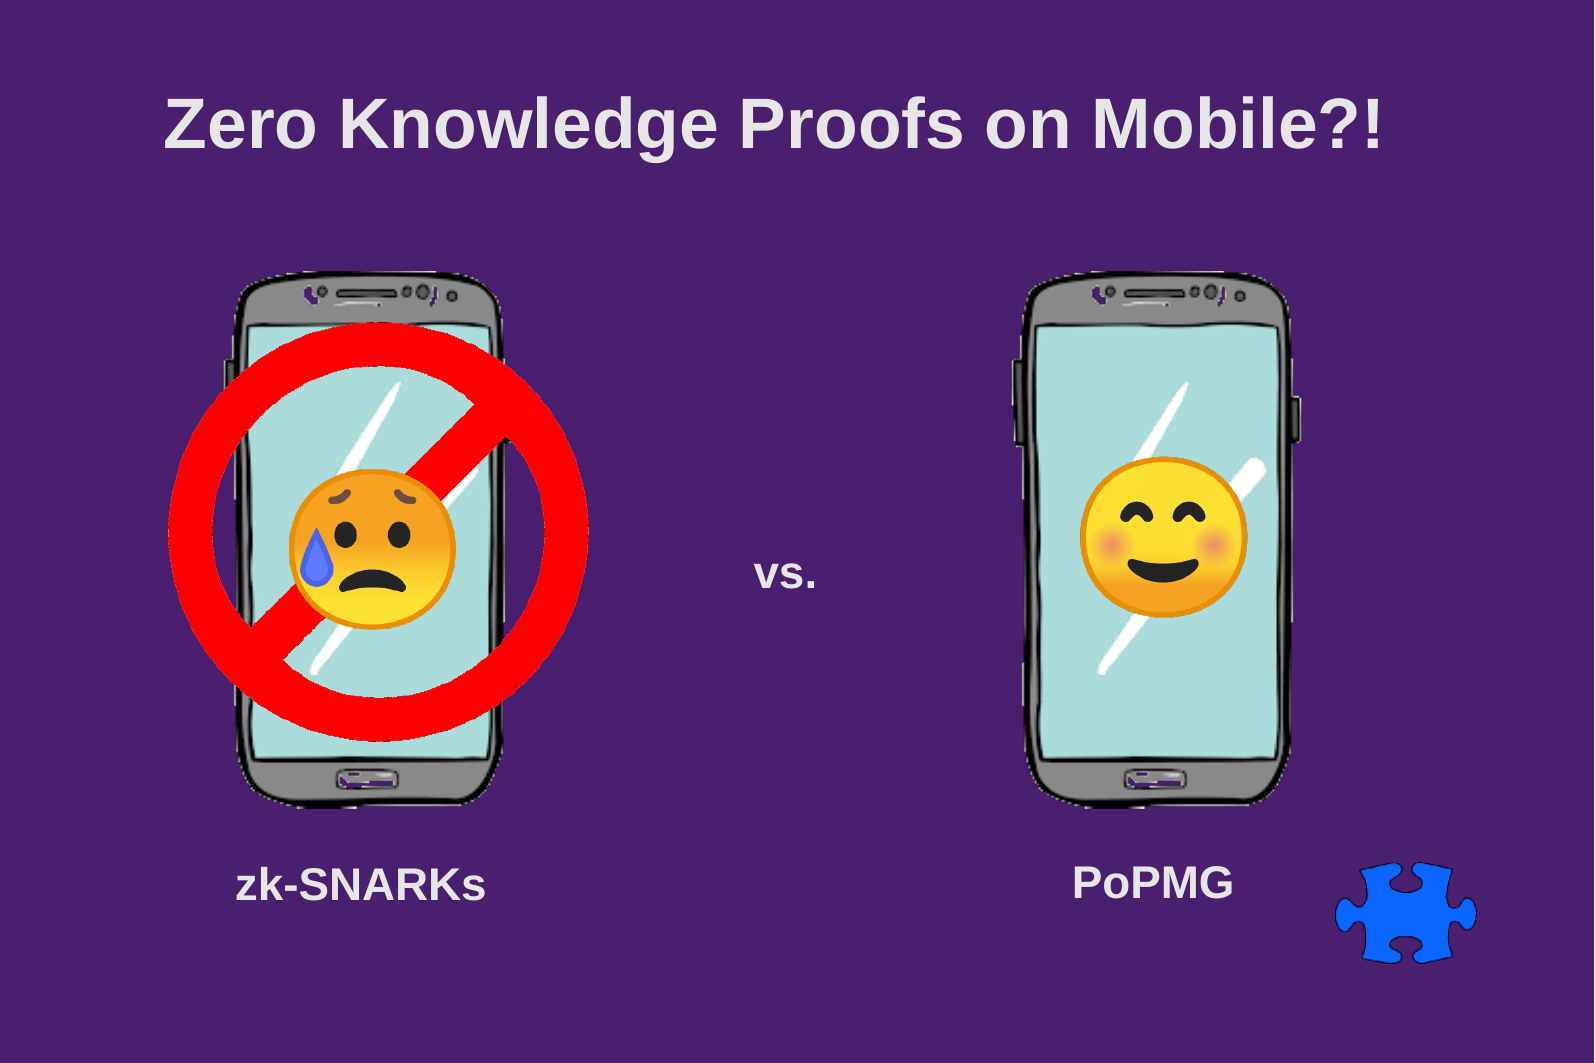

# Zero Knowledge Proofs on Mobile?!
vs.
PoPMG
zk-SNARKs